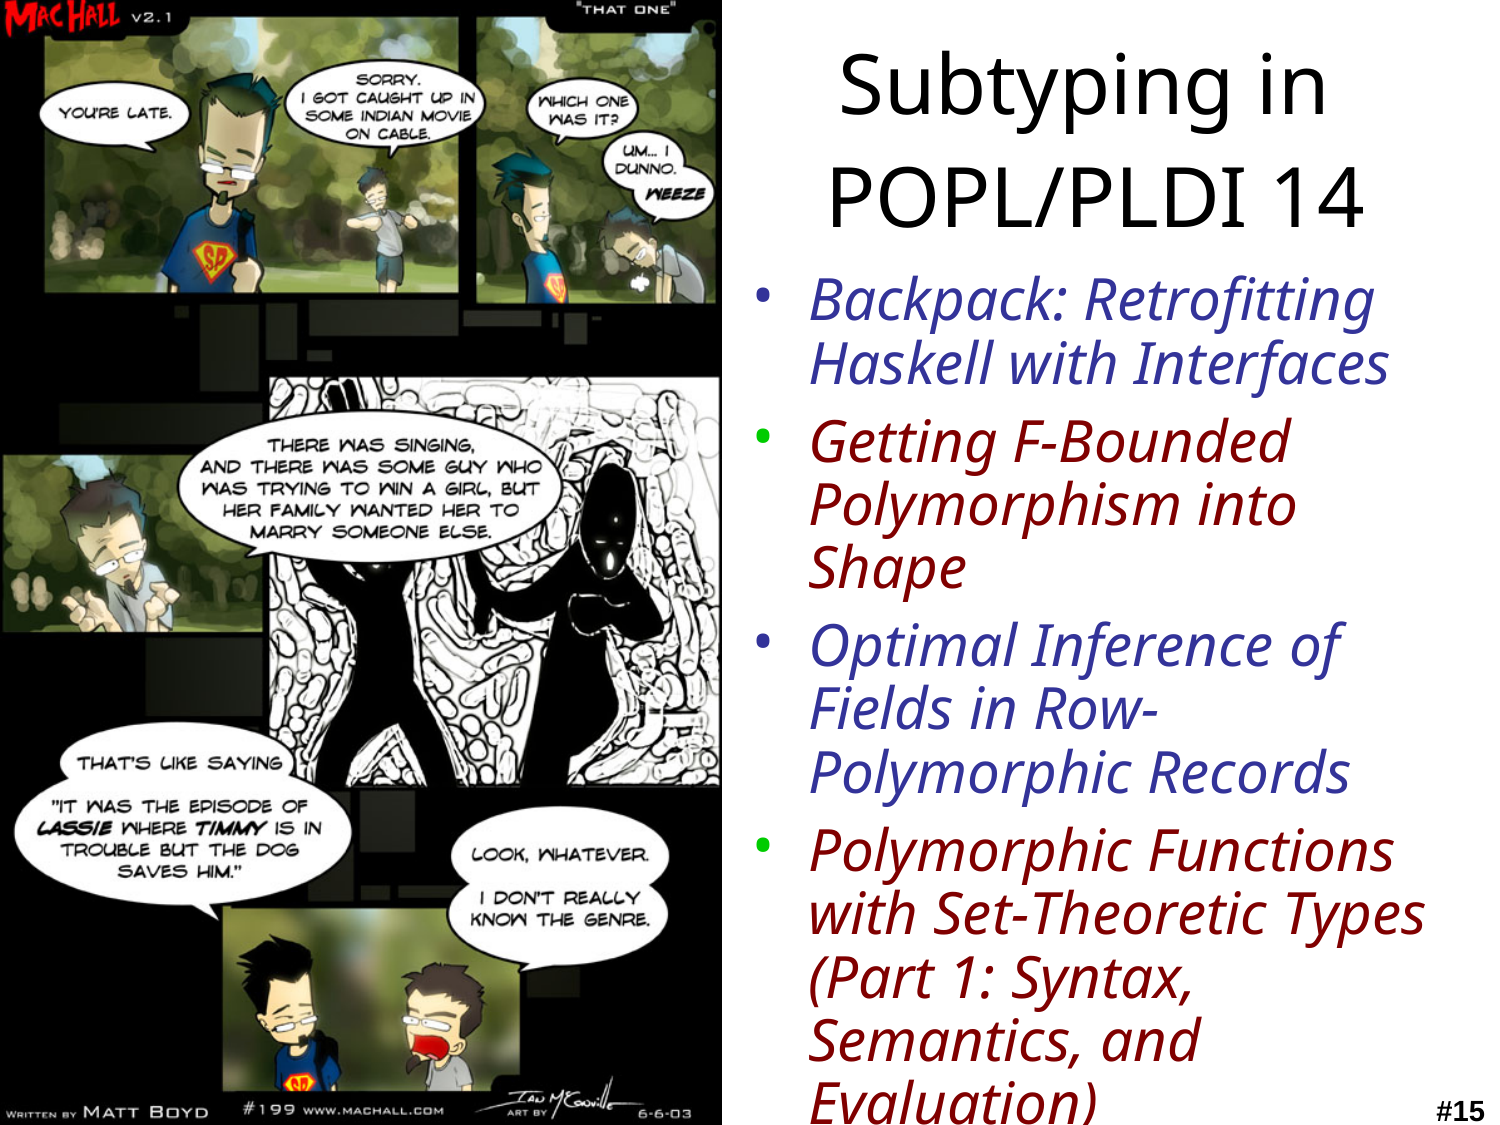

# Subtyping in POPL/PLDI 14
Backpack: Retrofitting Haskell with Interfaces
Getting F-Bounded Polymorphism into Shape
Optimal Inference of Fields in Row-Polymorphic Records
Polymorphic Functions with Set-Theoretic Types (Part 1: Syntax, Semantics, and Evaluation)
… (out of space on slide)
15